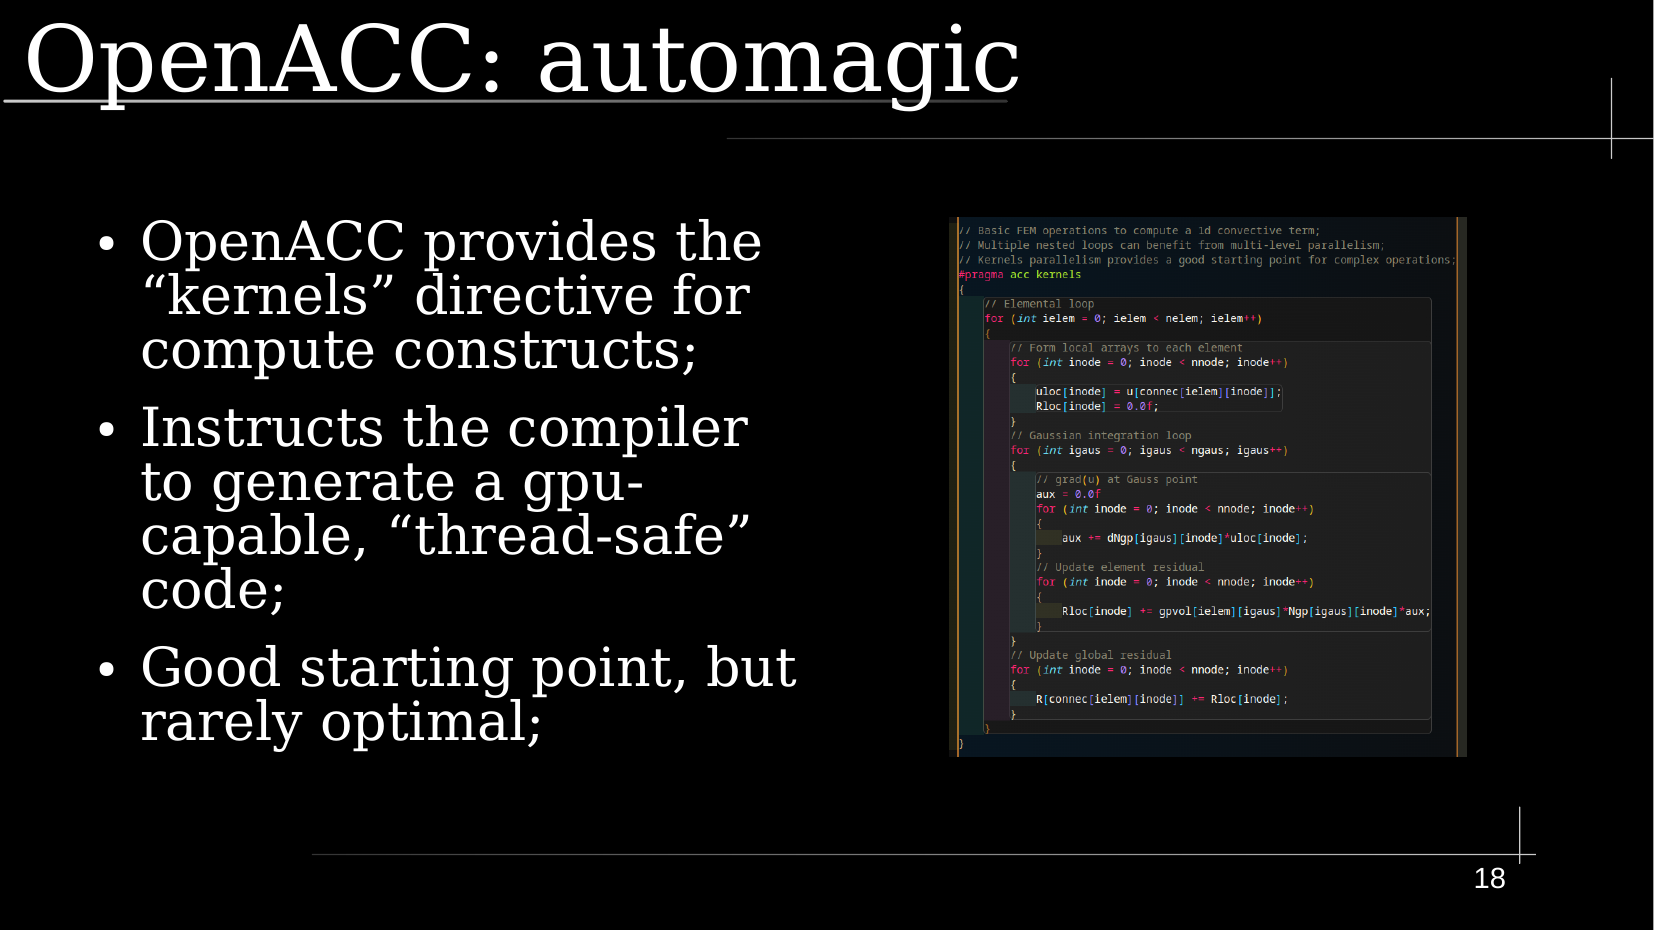

# OpenACC: automagic
OpenACC provides the “kernels” directive for compute constructs;
Instructs the compiler to generate a gpu-capable, “thread-safe” code;
Good starting point, but rarely optimal;
18